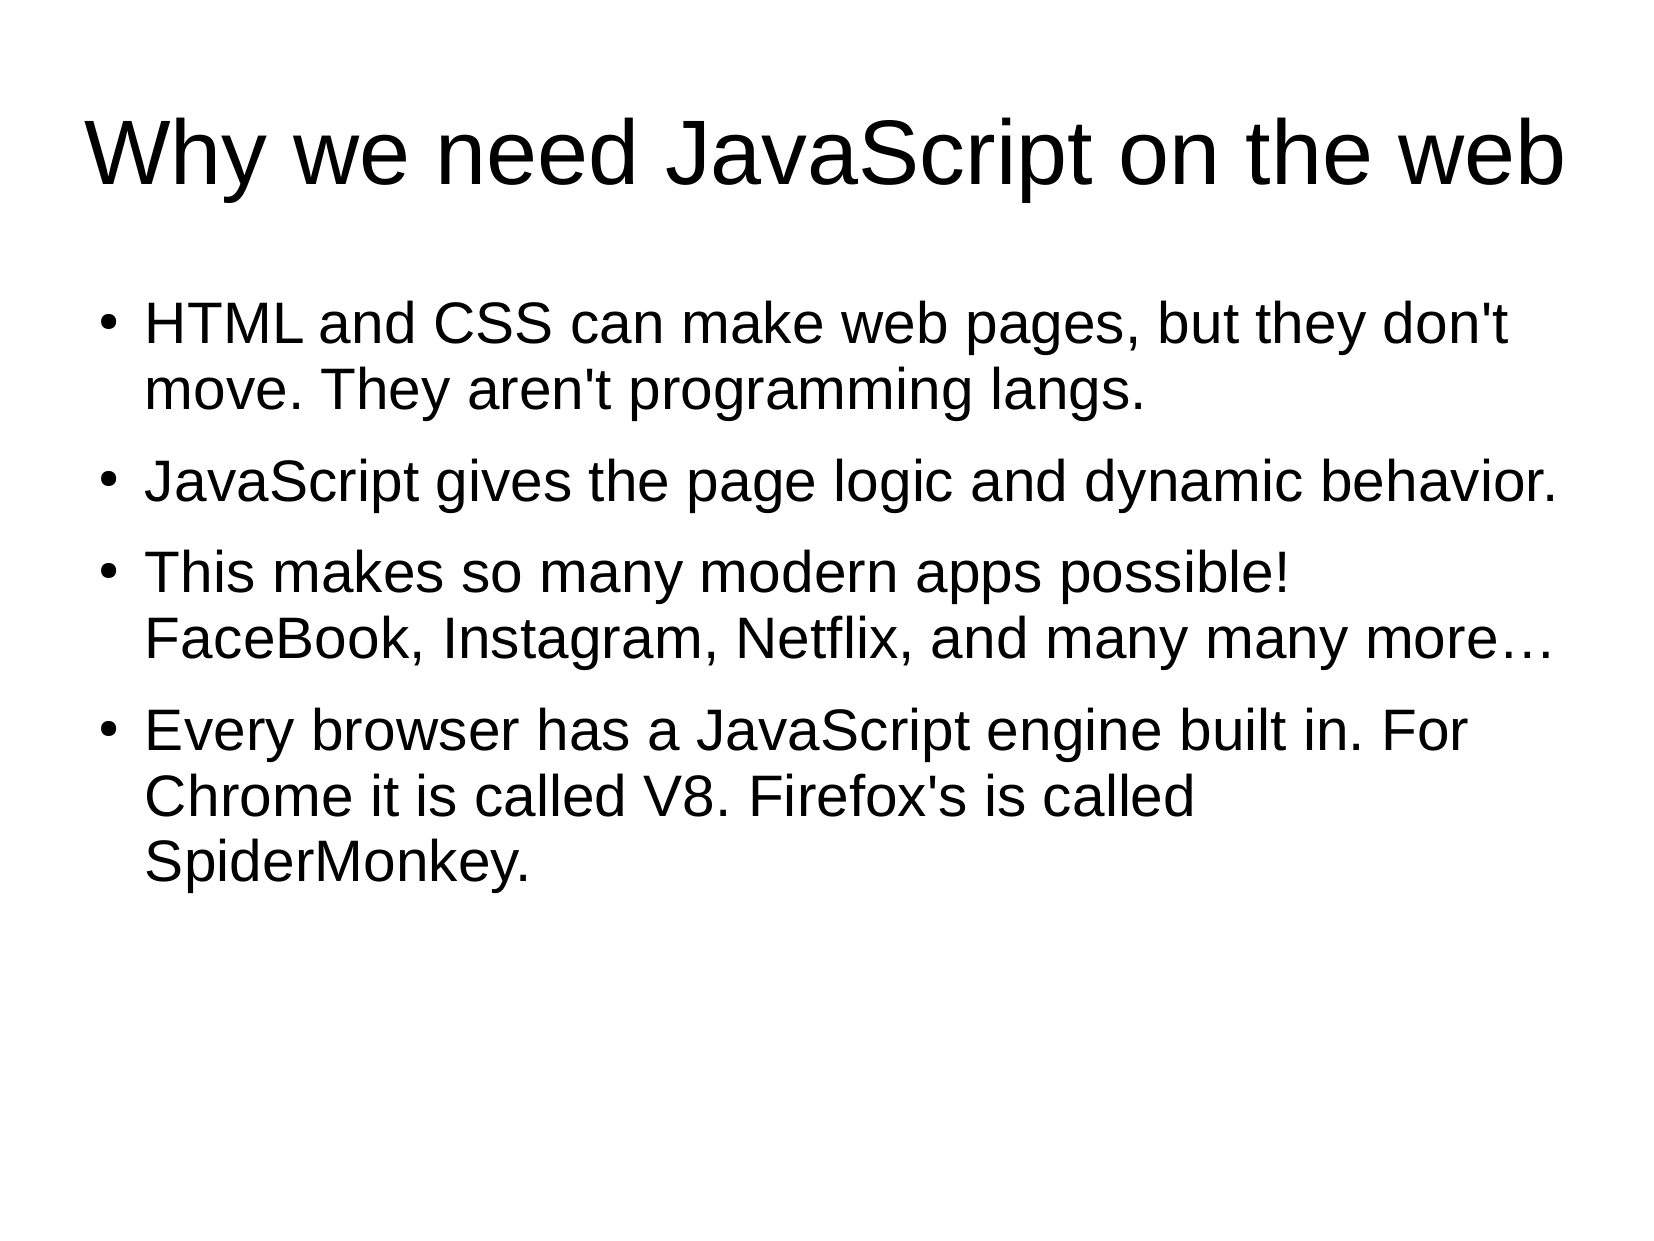

# Why we need JavaScript on the web
HTML and CSS can make web pages, but they don't move. They aren't programming langs.
JavaScript gives the page logic and dynamic behavior.
This makes so many modern apps possible! FaceBook, Instagram, Netflix, and many many more…
Every browser has a JavaScript engine built in. For Chrome it is called V8. Firefox's is called SpiderMonkey.